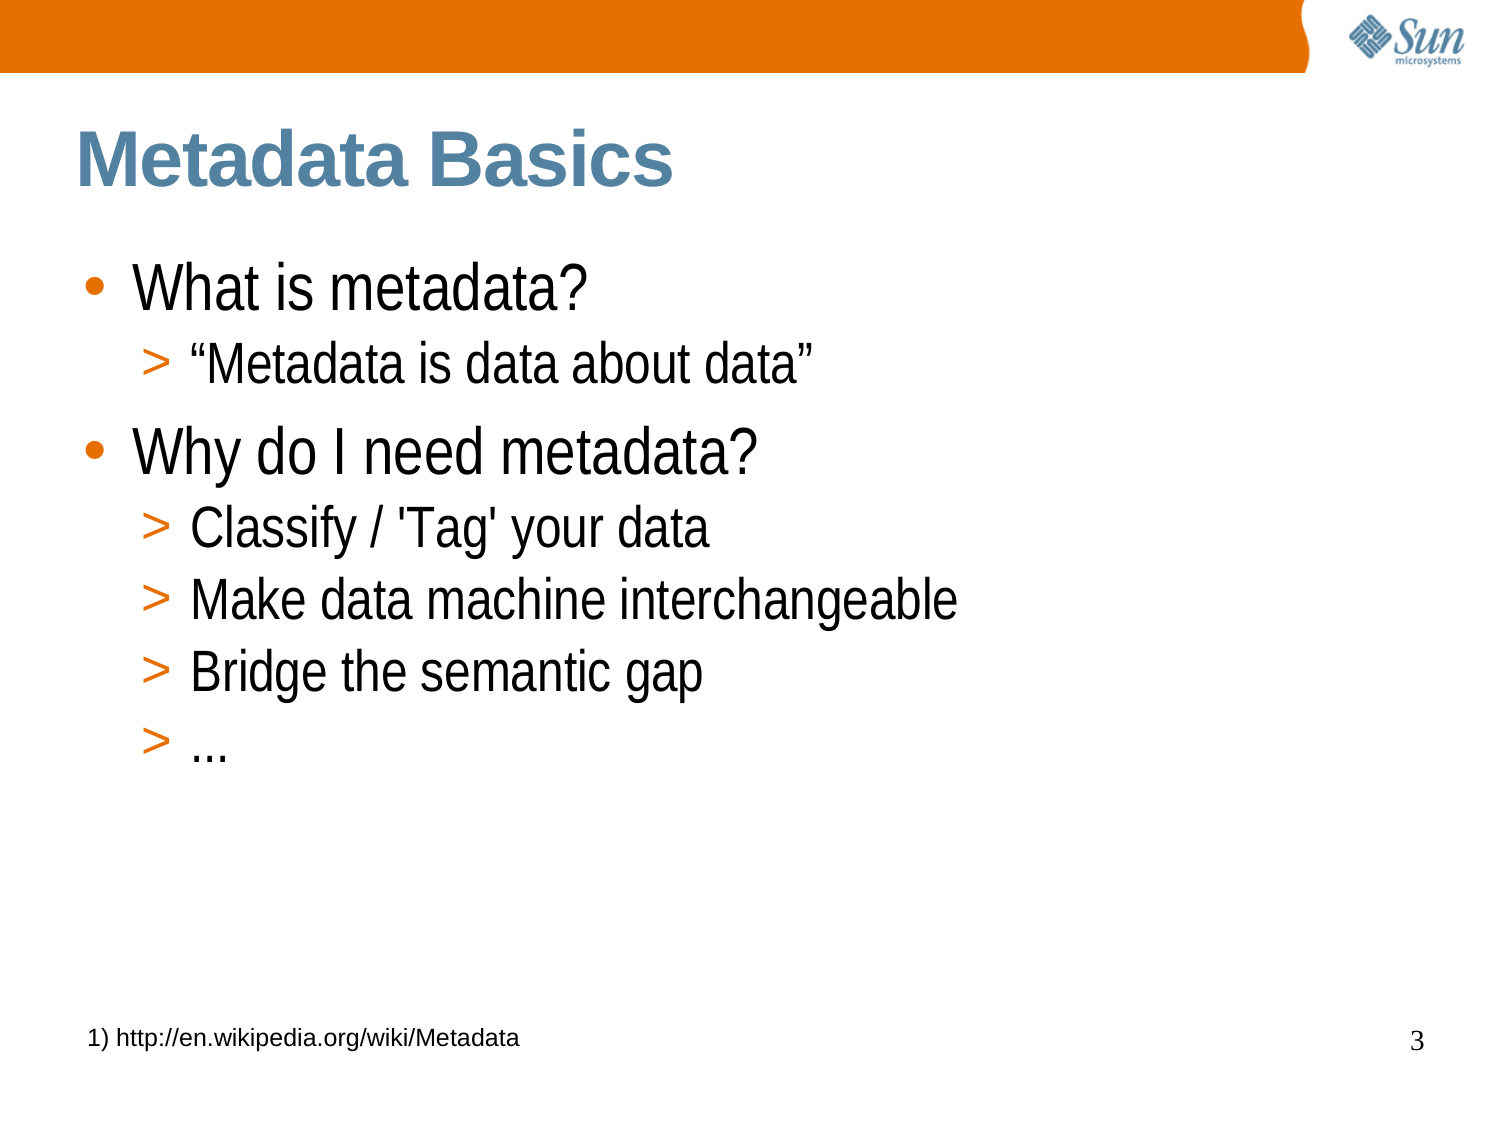

# Metadata Basics
What is metadata?
“Metadata is data about data”
Why do I need metadata?
Classify / 'Tag' your data
Make data machine interchangeable
Bridge the semantic gap
...
3
1) http://en.wikipedia.org/wiki/Metadata